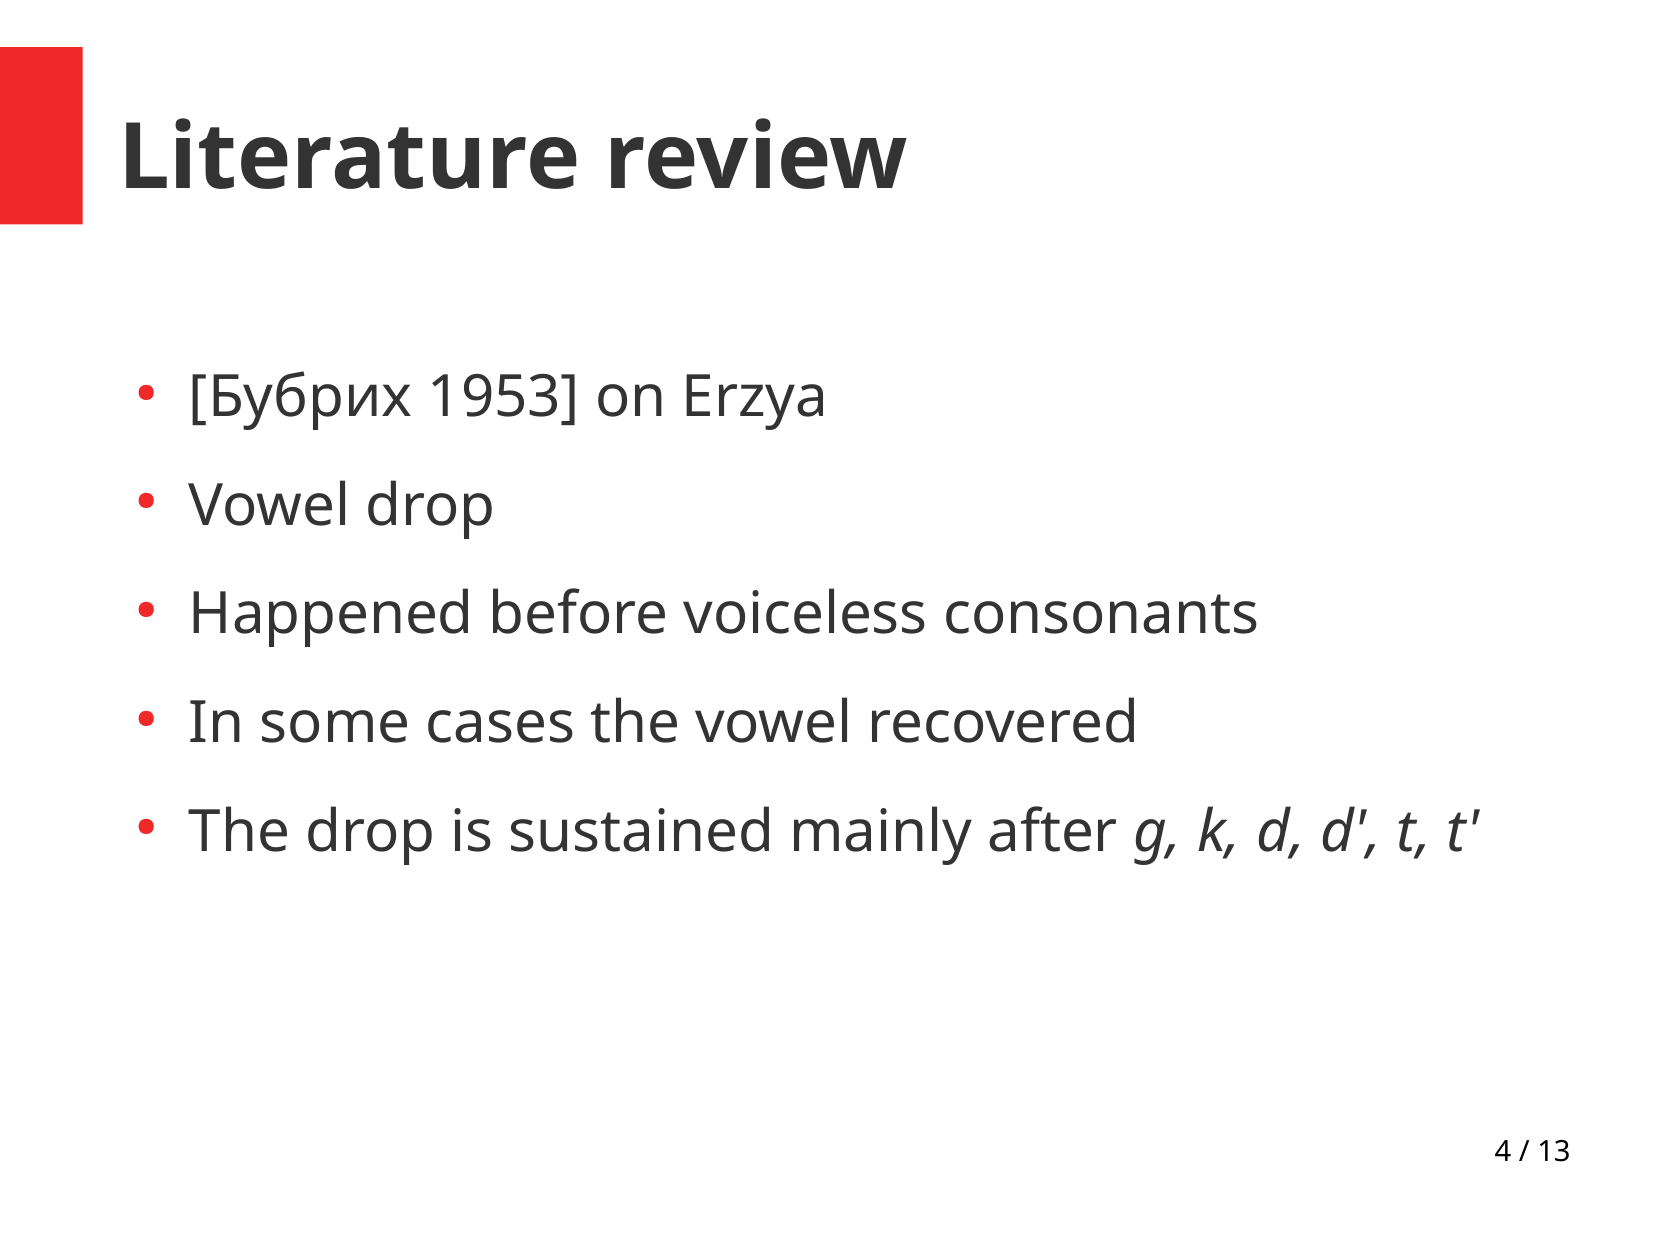

# Literature review
[Бубрих 1953] on Erzya
Vowel drop
Happened before voiceless consonants
In some cases the vowel recovered
The drop is sustained mainly after g, k, d, d', t, t'
4